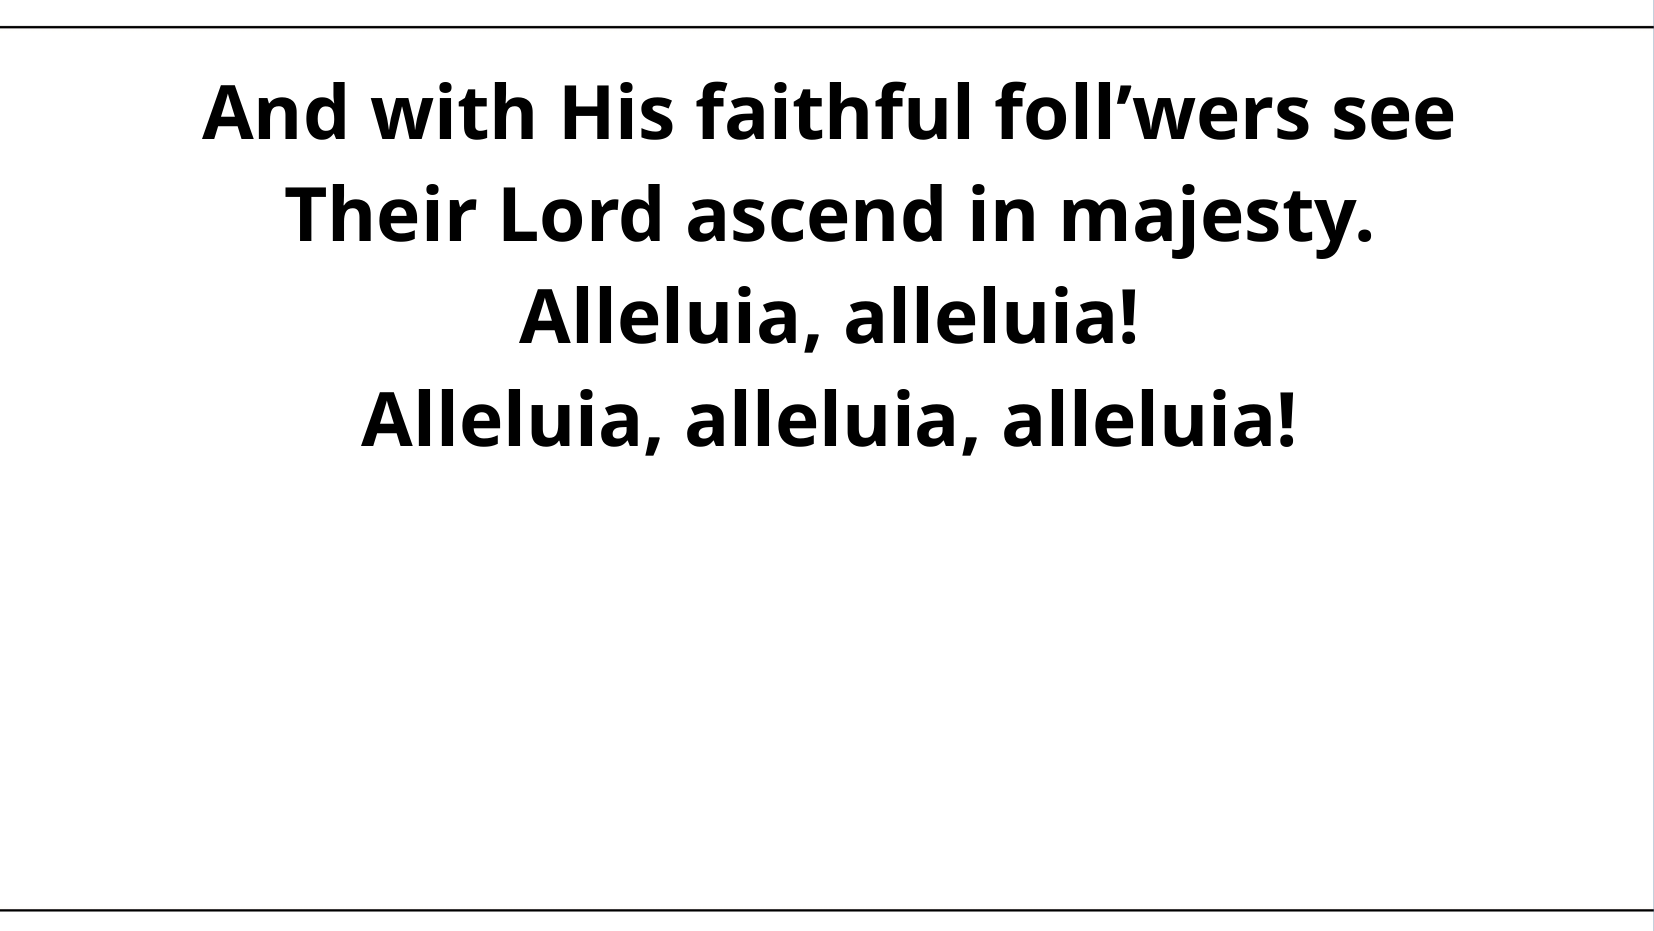

And with His faithful foll’wers see
Their Lord ascend in majesty.
Alleluia, alleluia!
Alleluia, alleluia, alleluia!